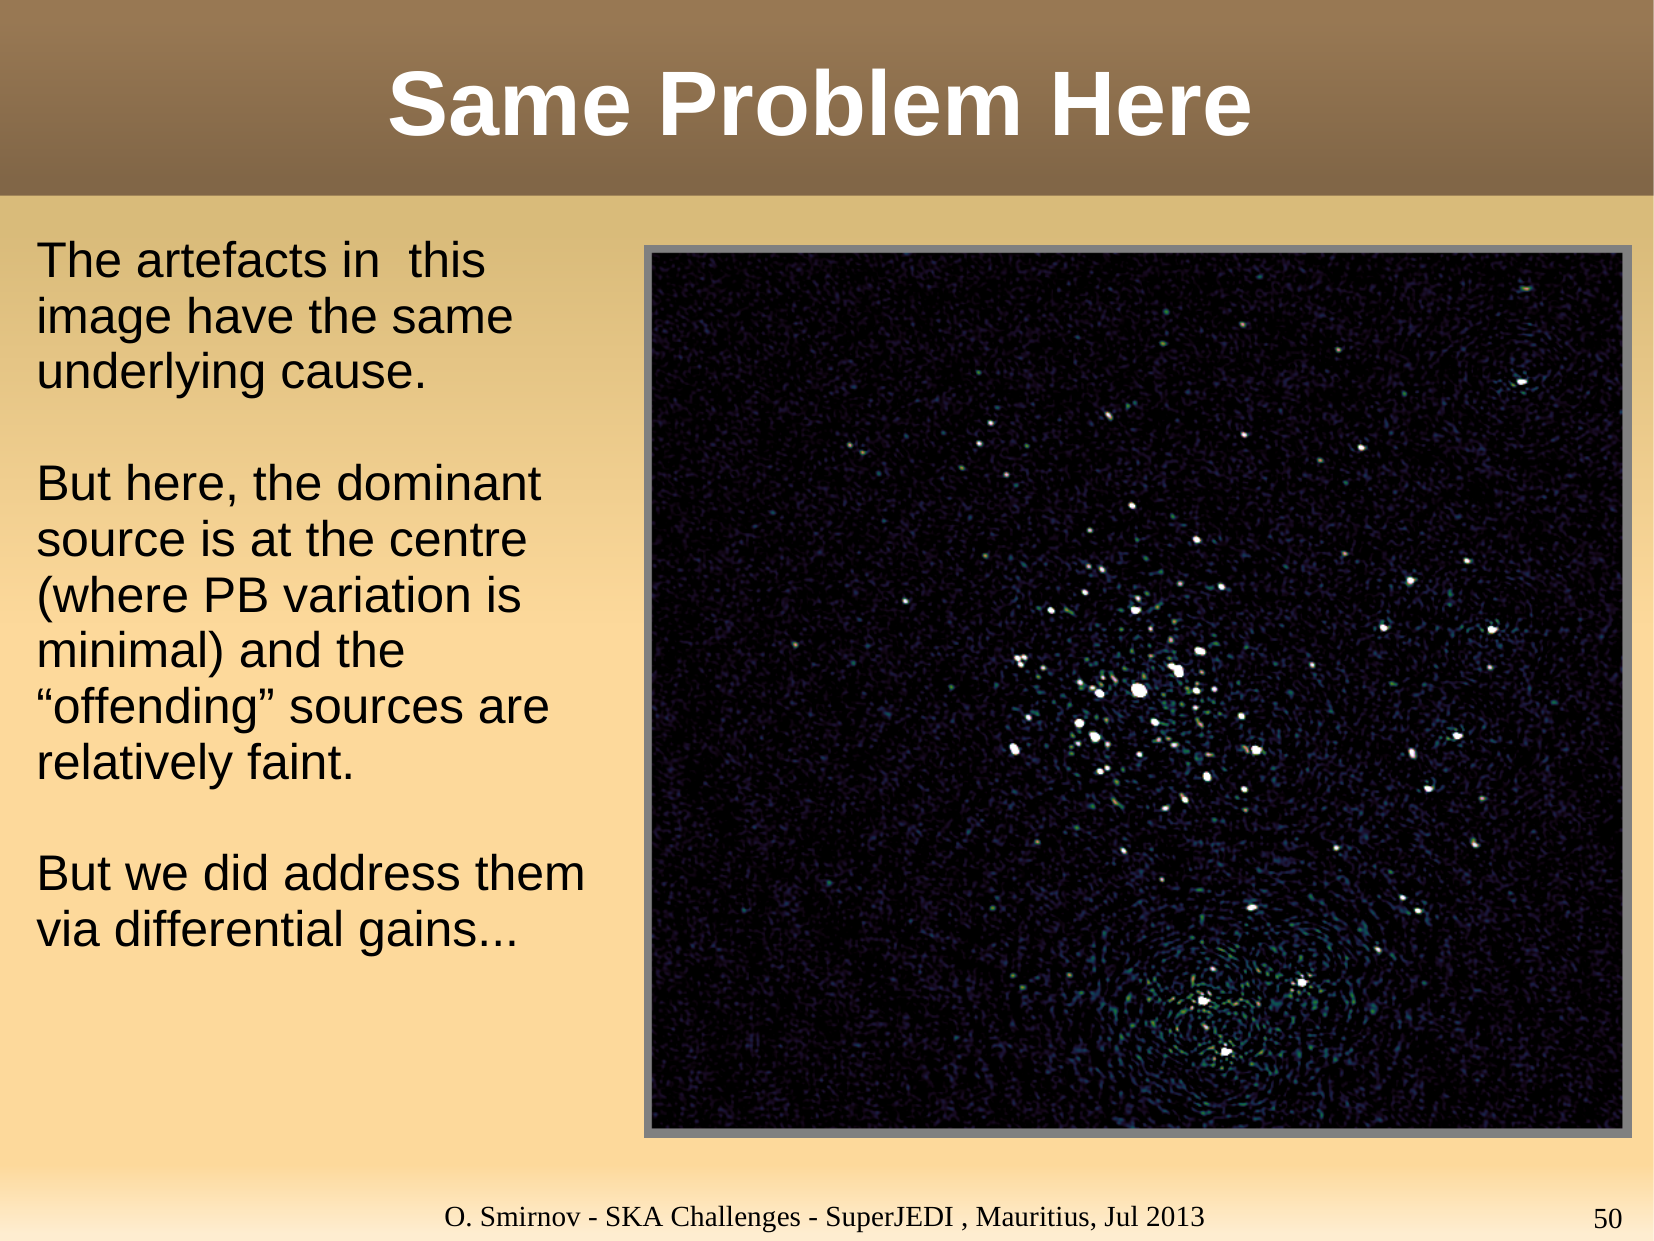

# Same Problem Here
The artefacts in this
image have the same
underlying cause.
But here, the dominant
source is at the centre
(where PB variation is
minimal) and the
“offending” sources are
relatively faint.
But we did address them
via differential gains...
O. Smirnov - SKA Challenges - SuperJEDI , Mauritius, Jul 2013
50